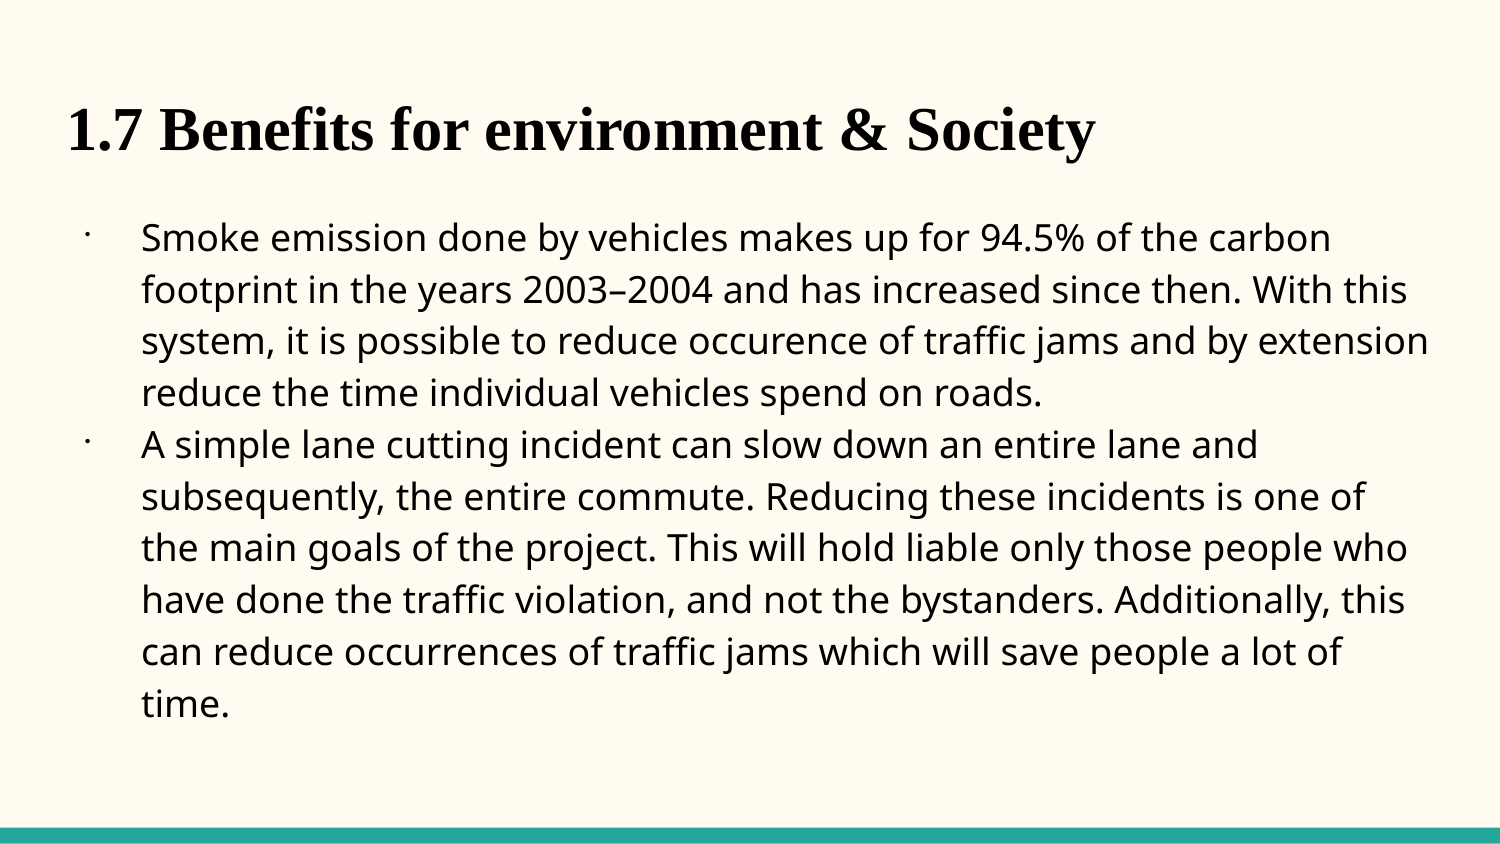

# 1.7 Benefits for environment & Society
Smoke emission done by vehicles makes up for 94.5% of the carbon footprint in the years 2003–2004 and has increased since then. With this system, it is possible to reduce occurence of traffic jams and by extension reduce the time individual vehicles spend on roads.
A simple lane cutting incident can slow down an entire lane and subsequently, the entire commute. Reducing these incidents is one of the main goals of the project. This will hold liable only those people who have done the traffic violation, and not the bystanders. Additionally, this can reduce occurrences of traffic jams which will save people a lot of time.